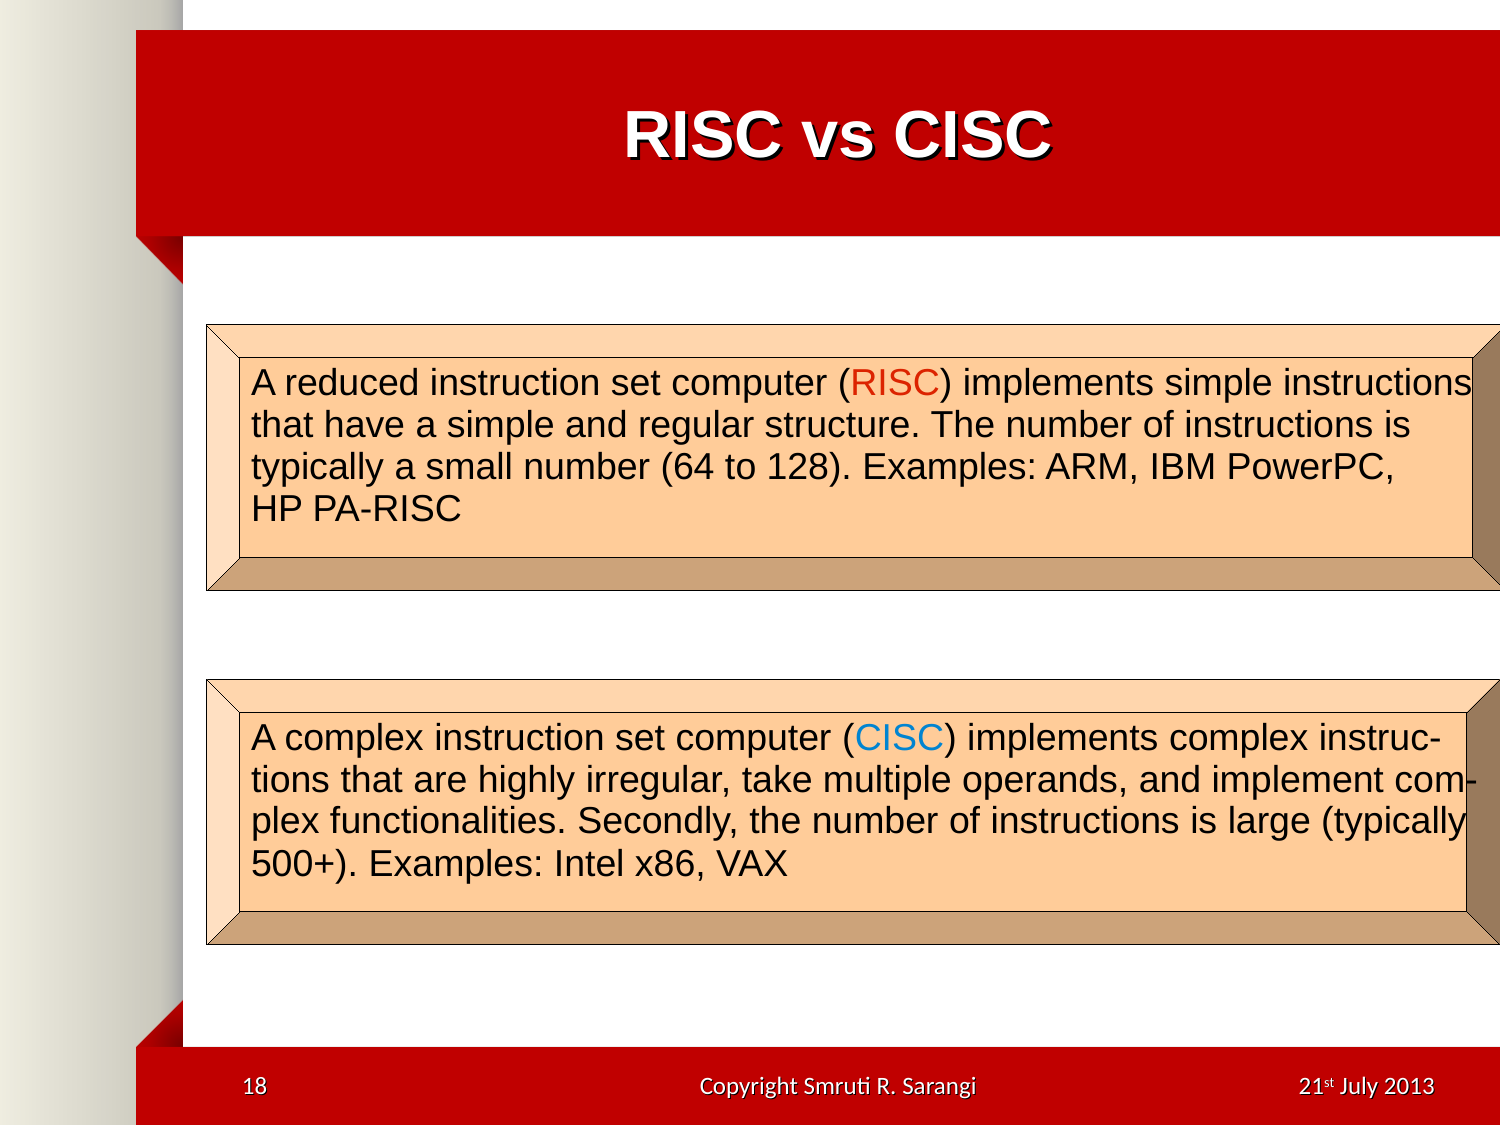

# RISC vs CISC
A reduced instruction set computer (RISC) implements simple instructions
that have a simple and regular structure. The number of instructions is
typically a small number (64 to 128). Examples: ARM, IBM PowerPC,
HP PA-RISC
A complex instruction set computer (CISC) implements complex instruc-
tions that are highly irregular, take multiple operands, and implement com-
plex functionalities. Secondly, the number of instructions is large (typically
500+). Examples: Intel x86, VAX
18
Your date here